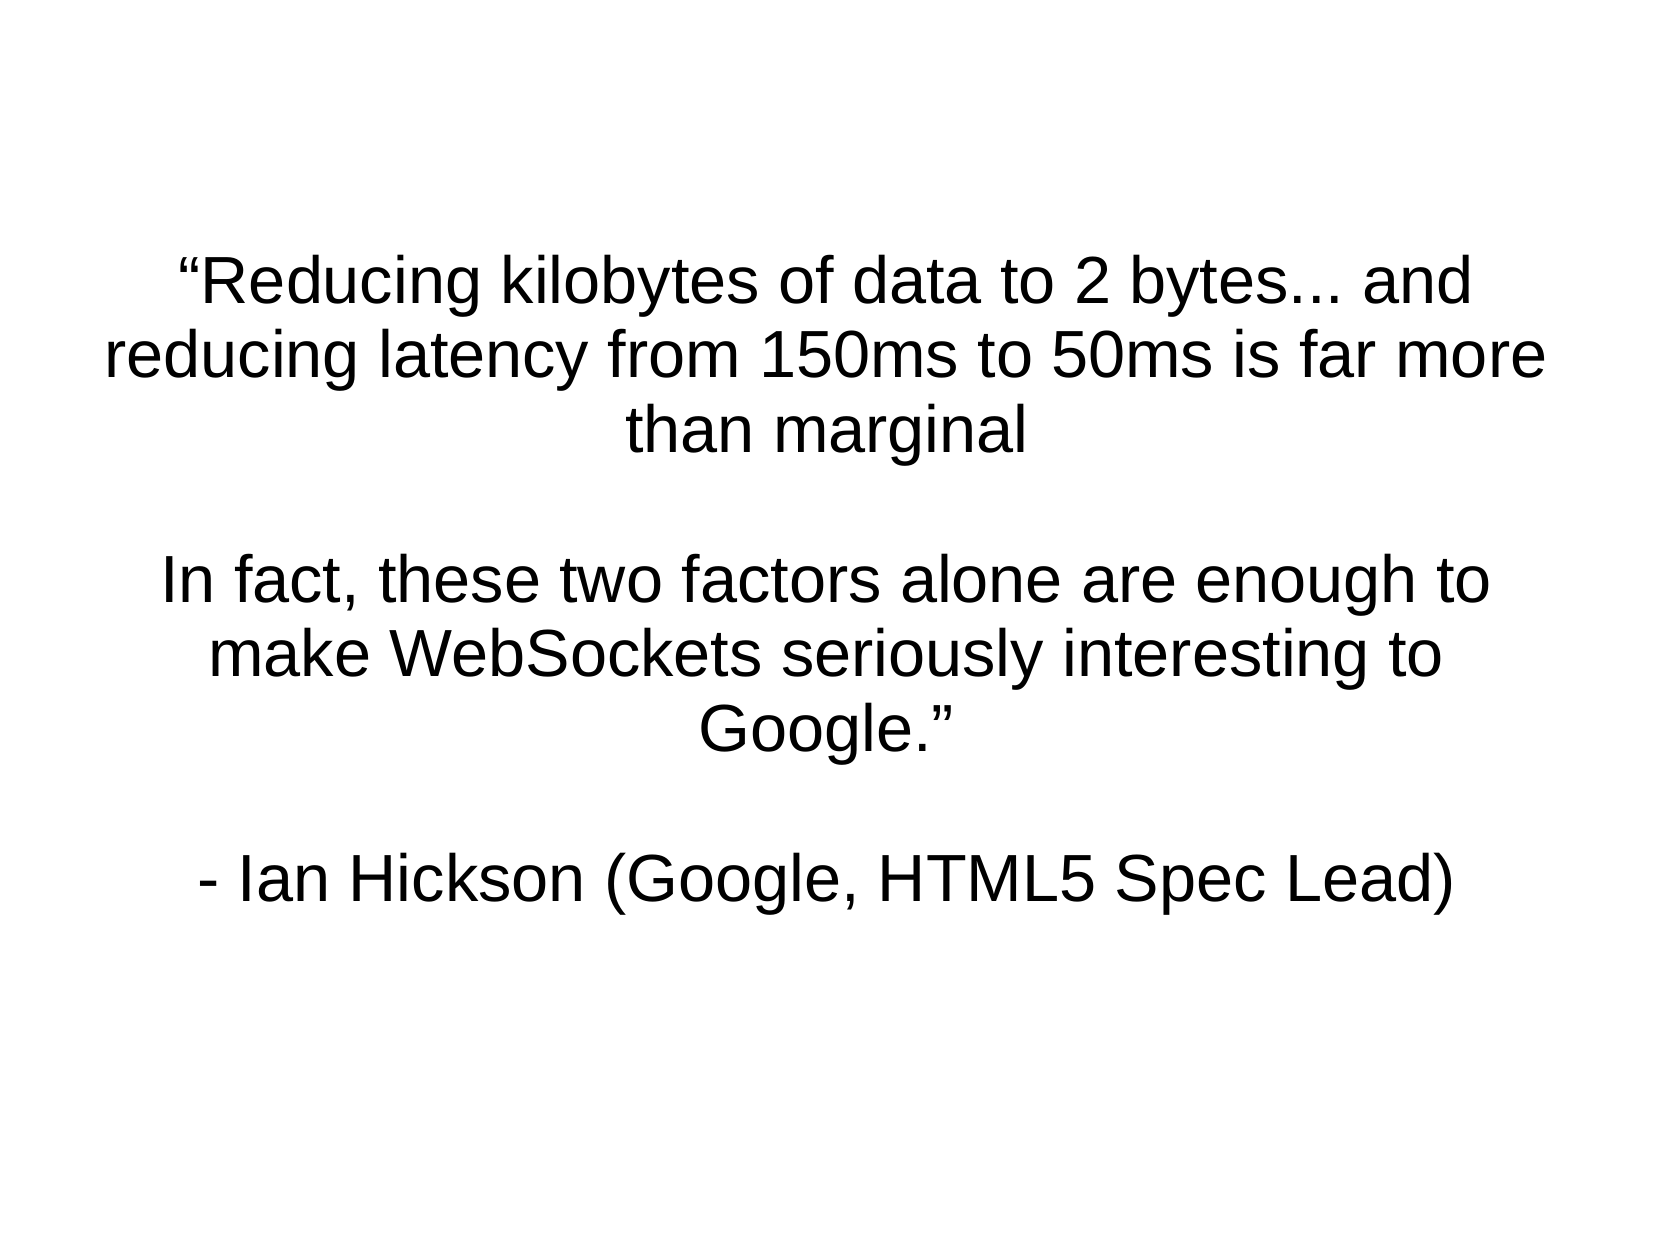

# “Reducing kilobytes of data to 2 bytes... and reducing latency from 150ms to 50ms is far more than marginal
In fact, these two factors alone are enough to make WebSockets seriously interesting to Google.”
- Ian Hickson (Google, HTML5 Spec Lead)